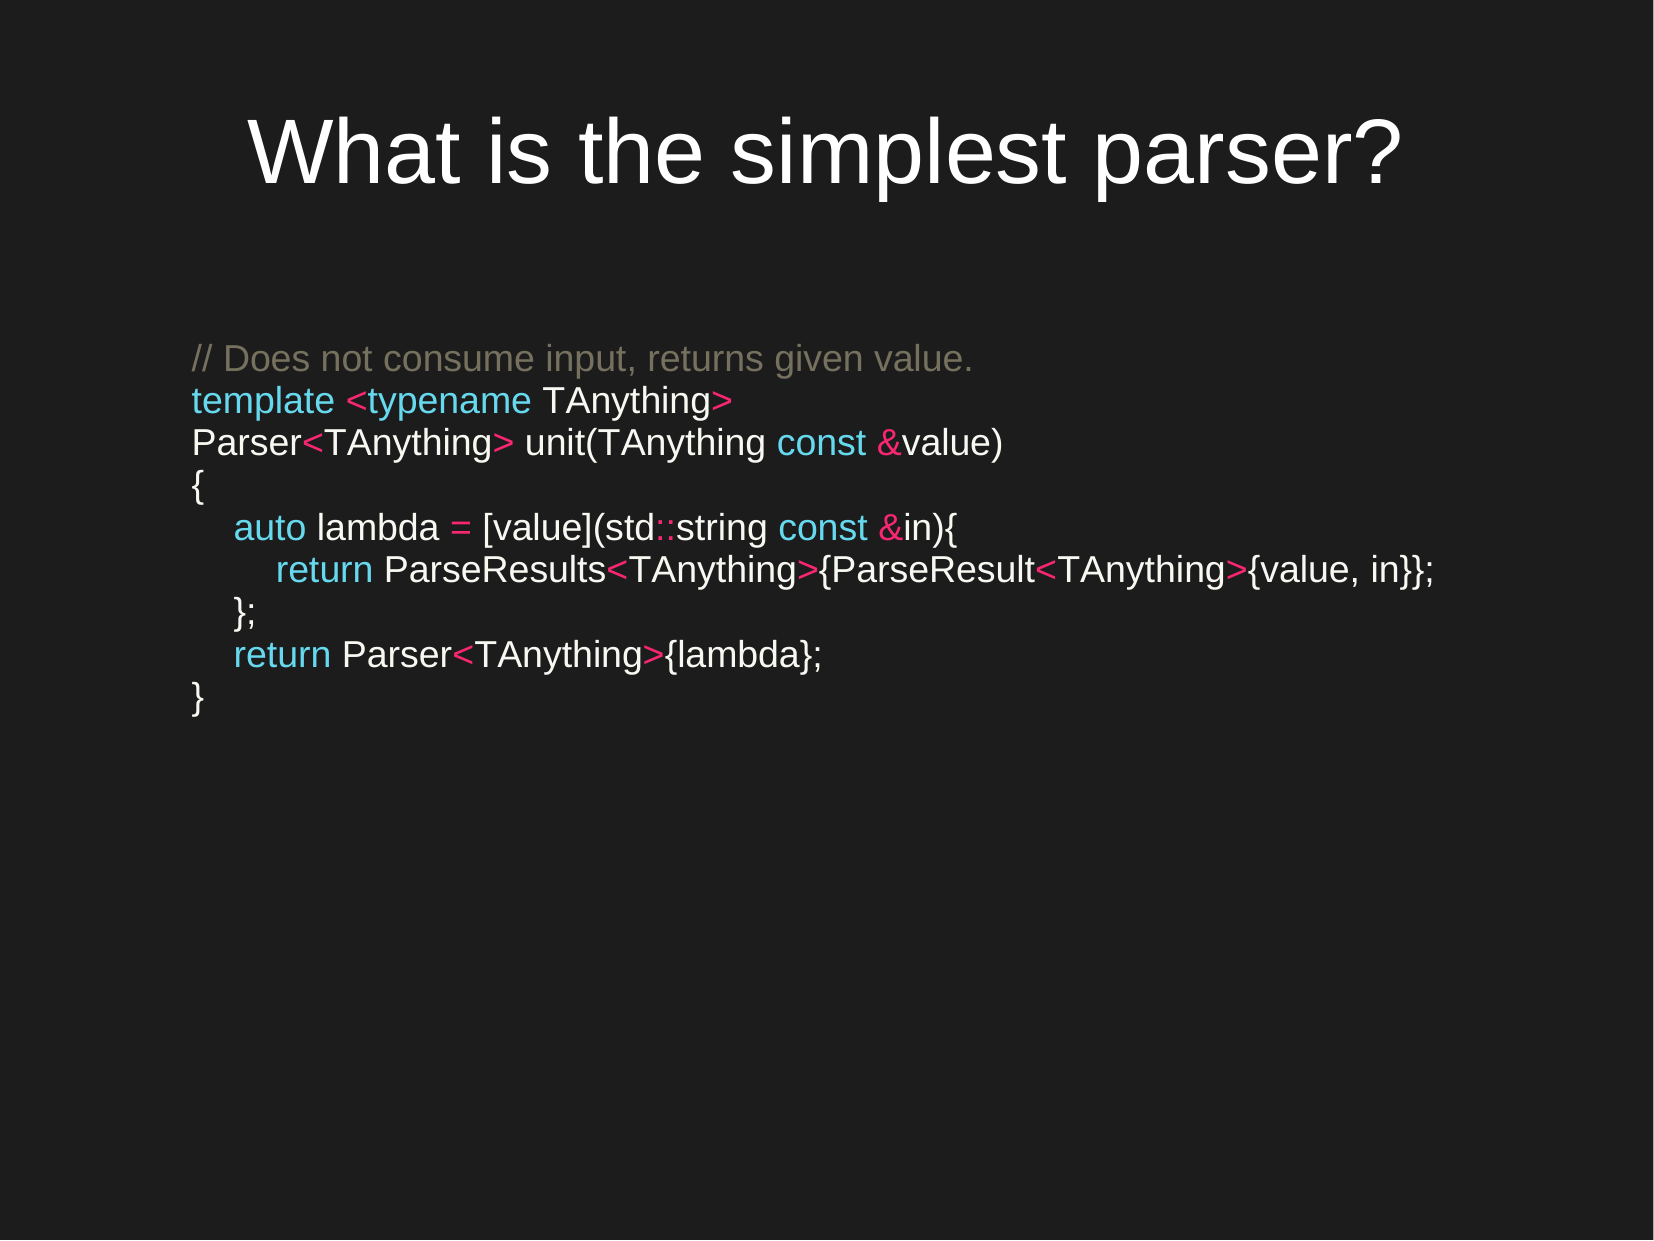

# What is the simplest parser?
 // Does not consume input, returns given value.
 template <typename TAnything>
 Parser<TAnything> unit(TAnything const &value)
 {
 auto lambda = [value](std::string const &in){
 return ParseResults<TAnything>{ParseResult<TAnything>{value, in}};
 };
 return Parser<TAnything>{lambda};
 }